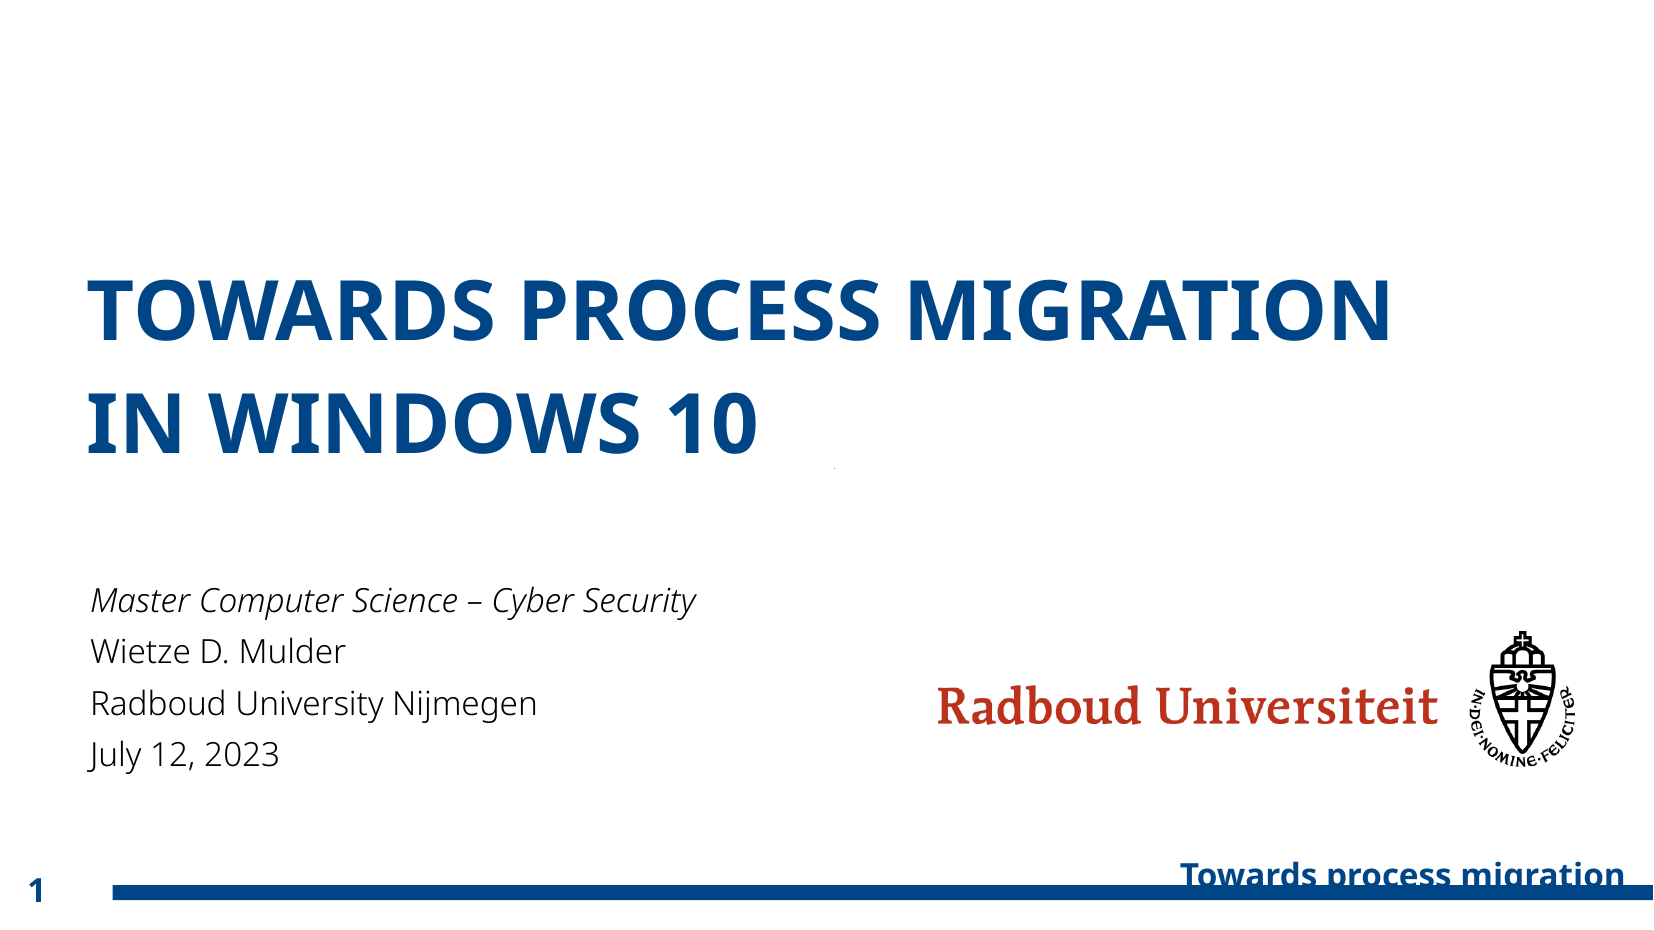

# Towards process migration in Windows 10
Master Computer Science – Cyber Security
Wietze D. Mulder
Radboud University Nijmegen
July 12, 2023